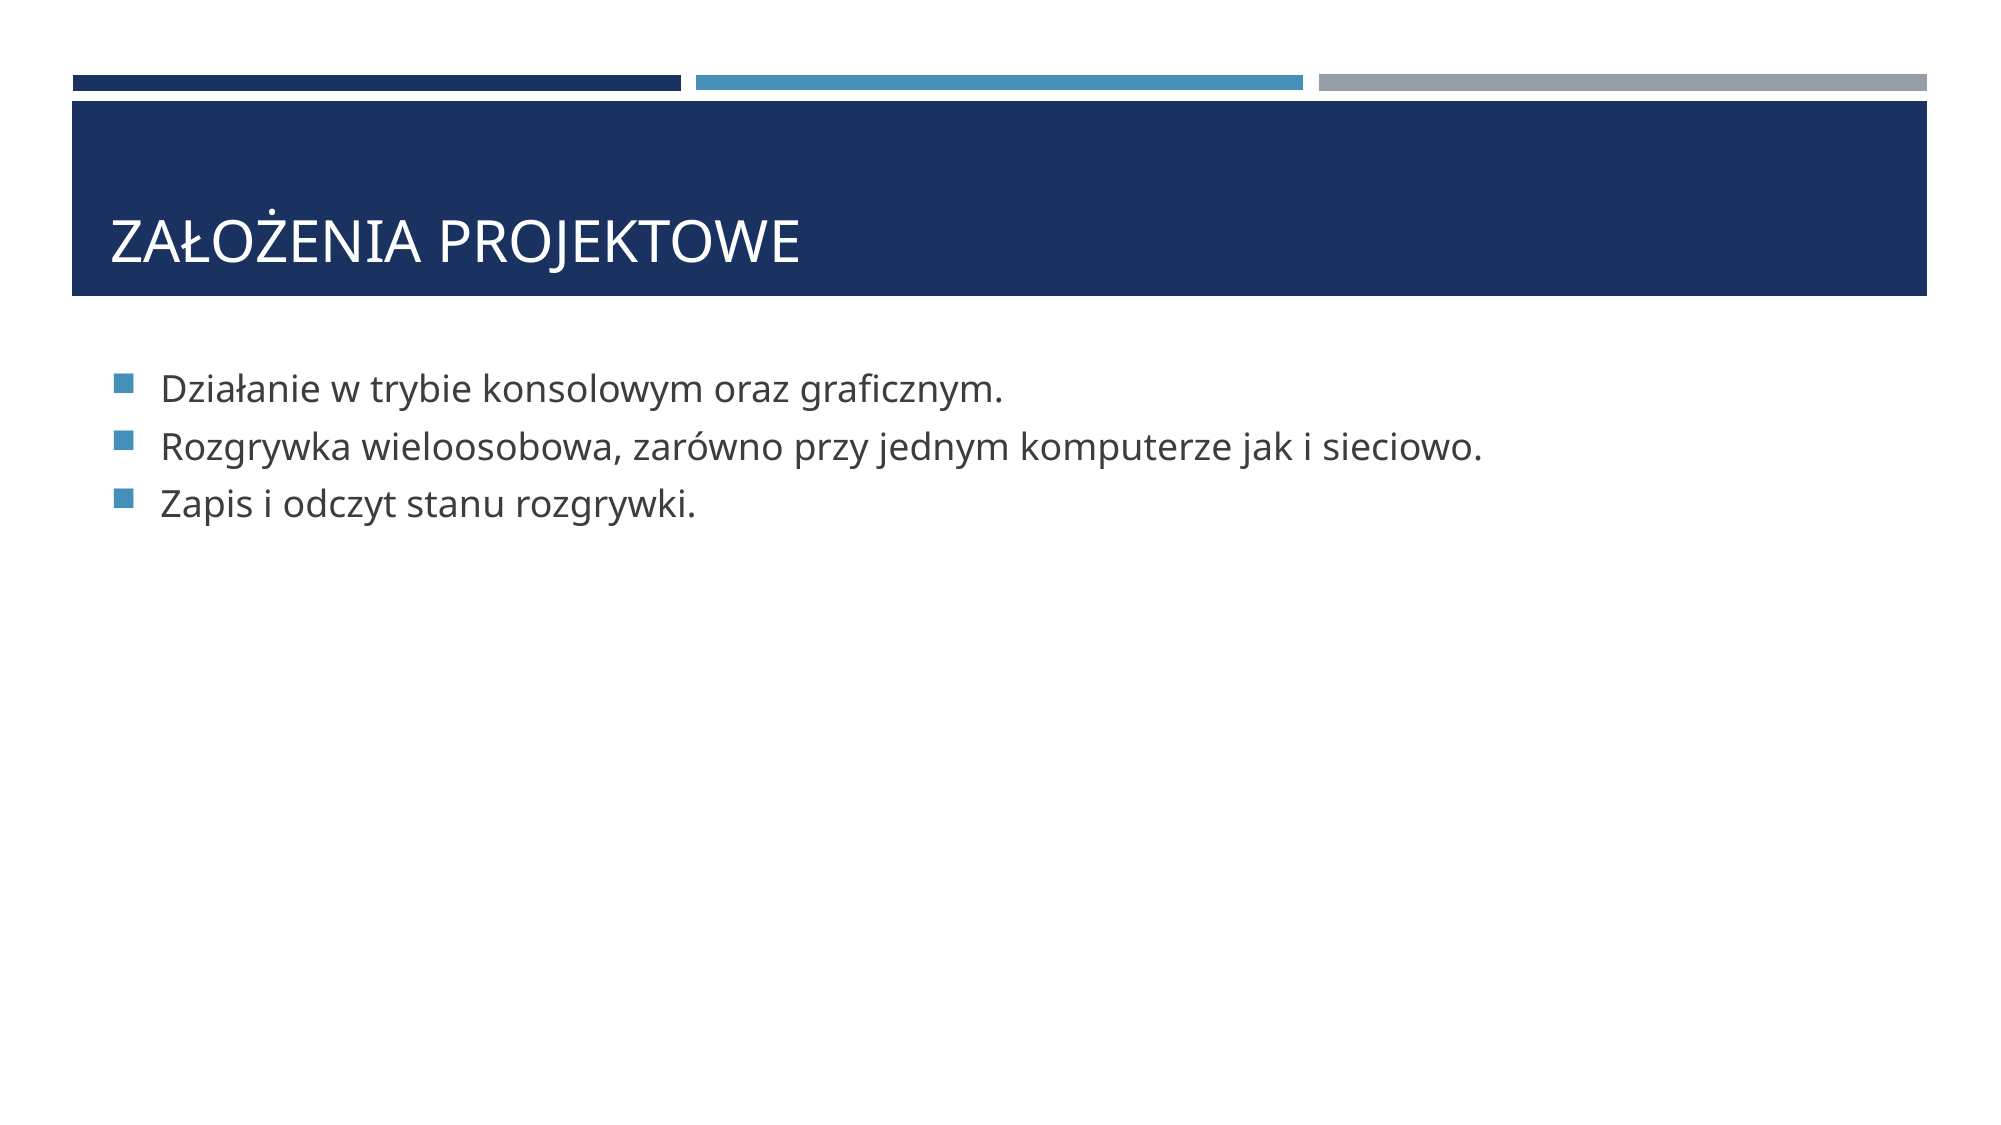

# Założenia projektowe
Działanie w trybie konsolowym oraz graficznym.
Rozgrywka wieloosobowa, zarówno przy jednym komputerze jak i sieciowo.
Zapis i odczyt stanu rozgrywki.